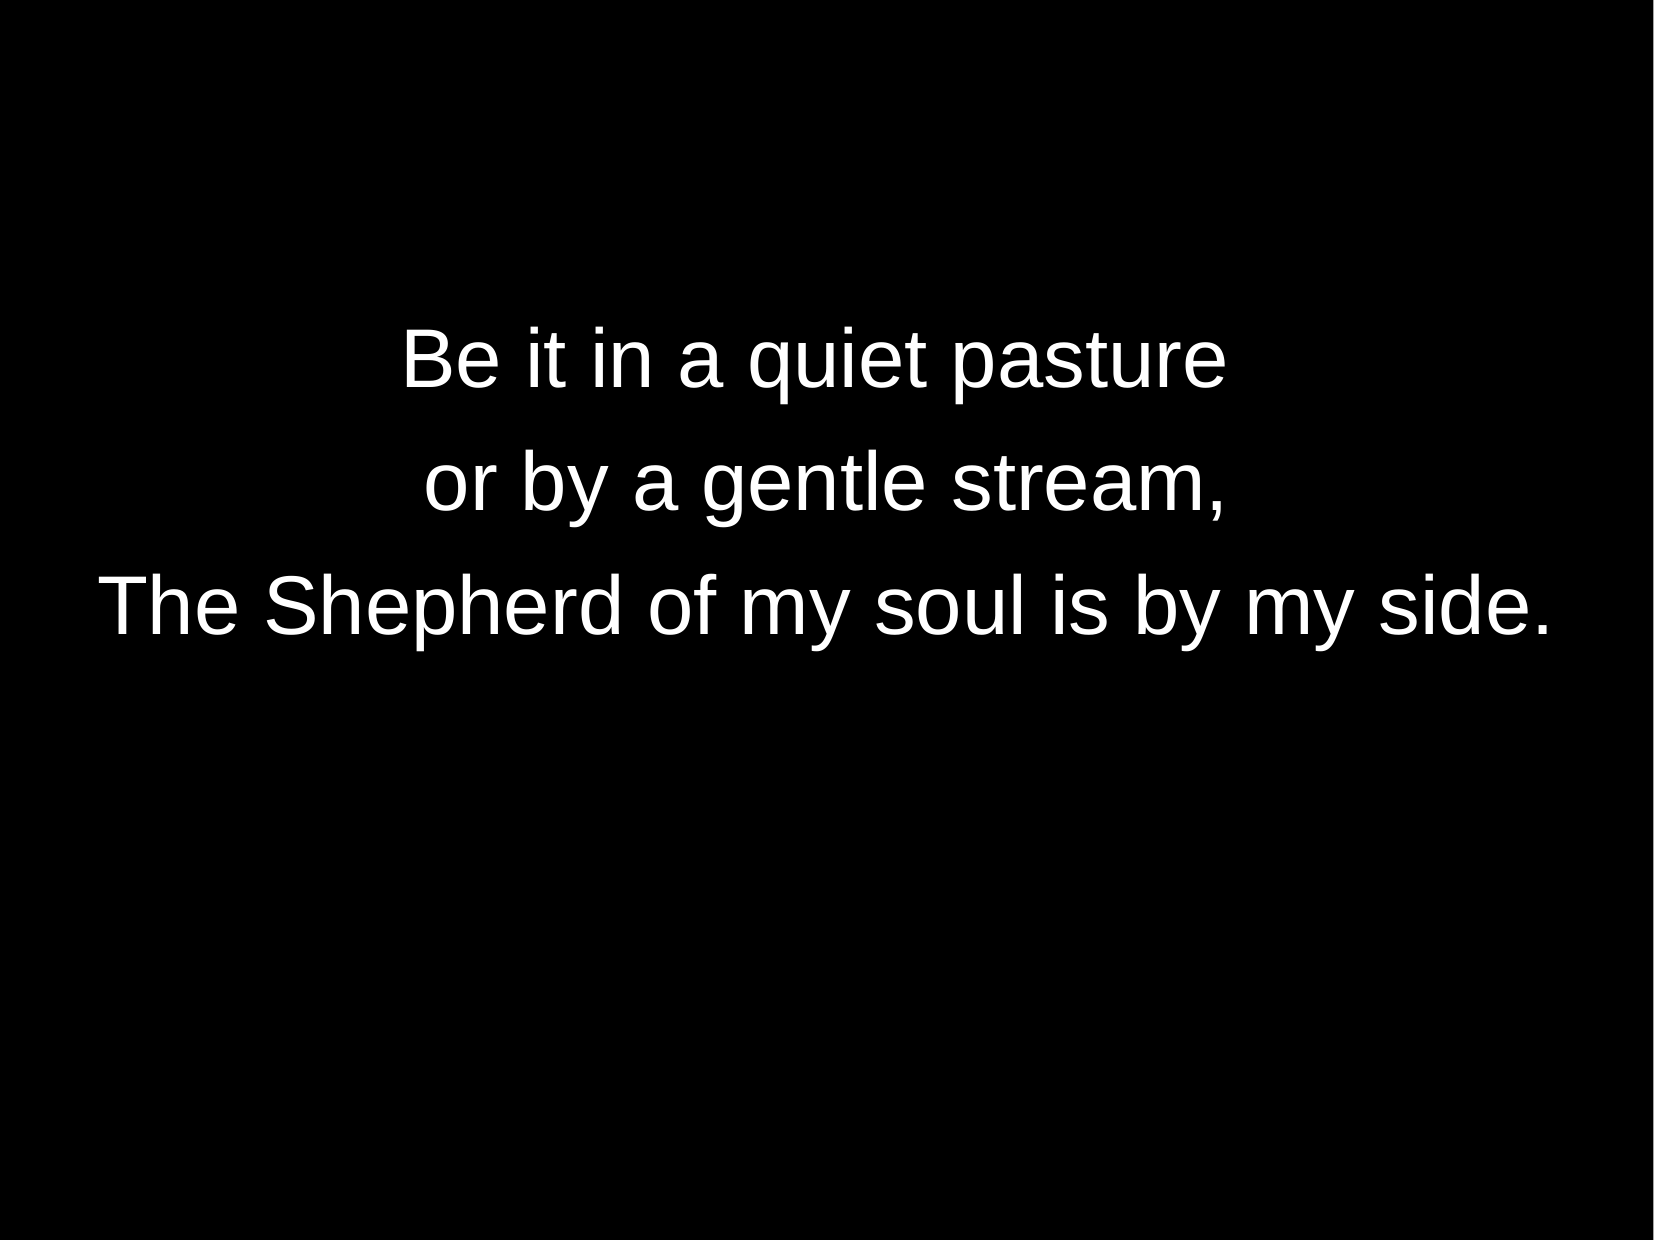

#
Be it in a quiet pasture
or by a gentle stream,
The Shepherd of my soul is by my side.